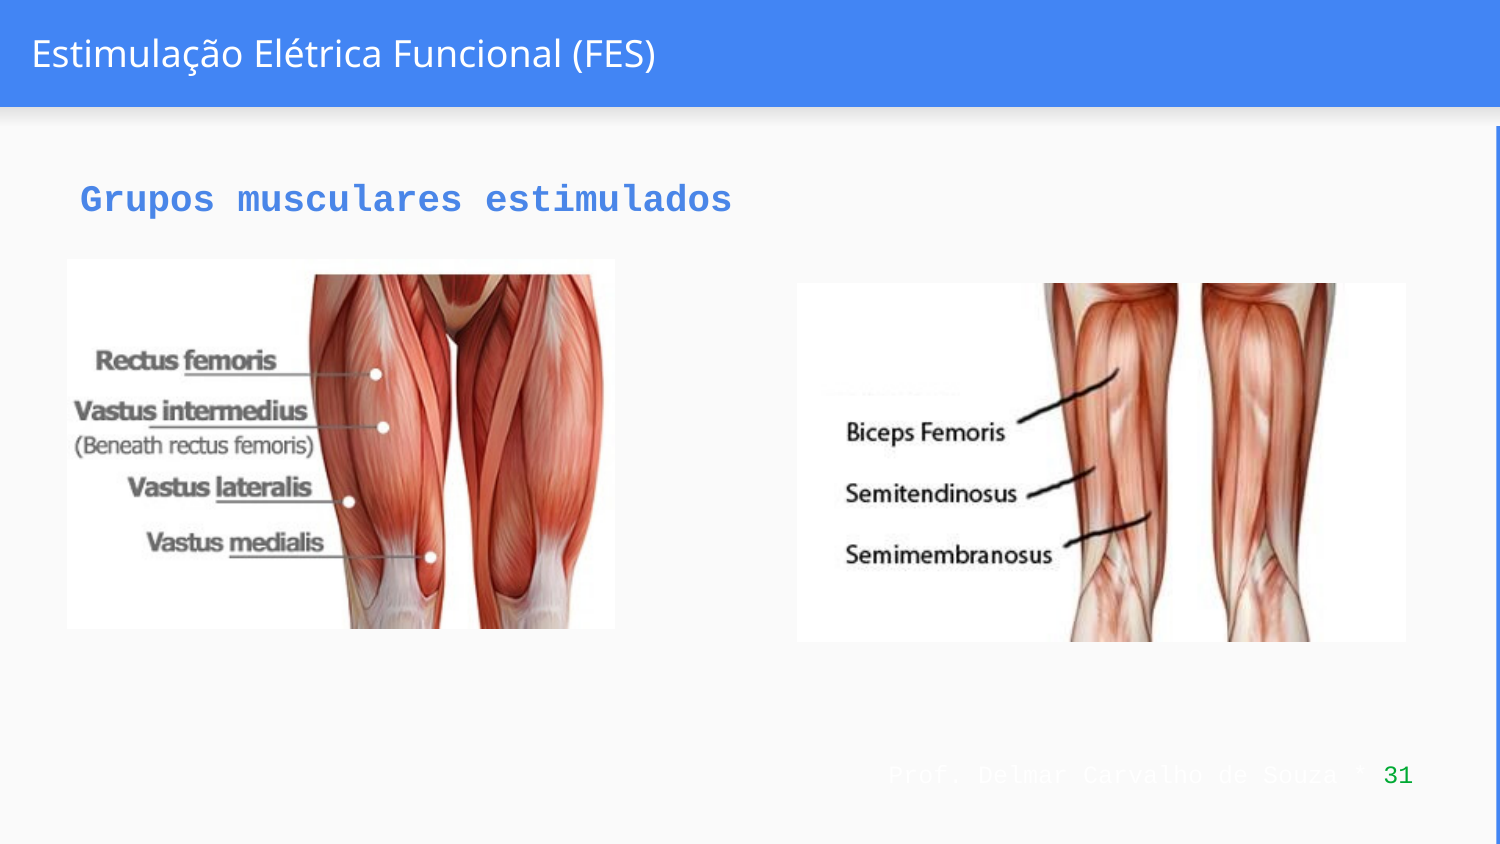

# Estimulação Elétrica Funcional (FES)
Grupos musculares estimulados